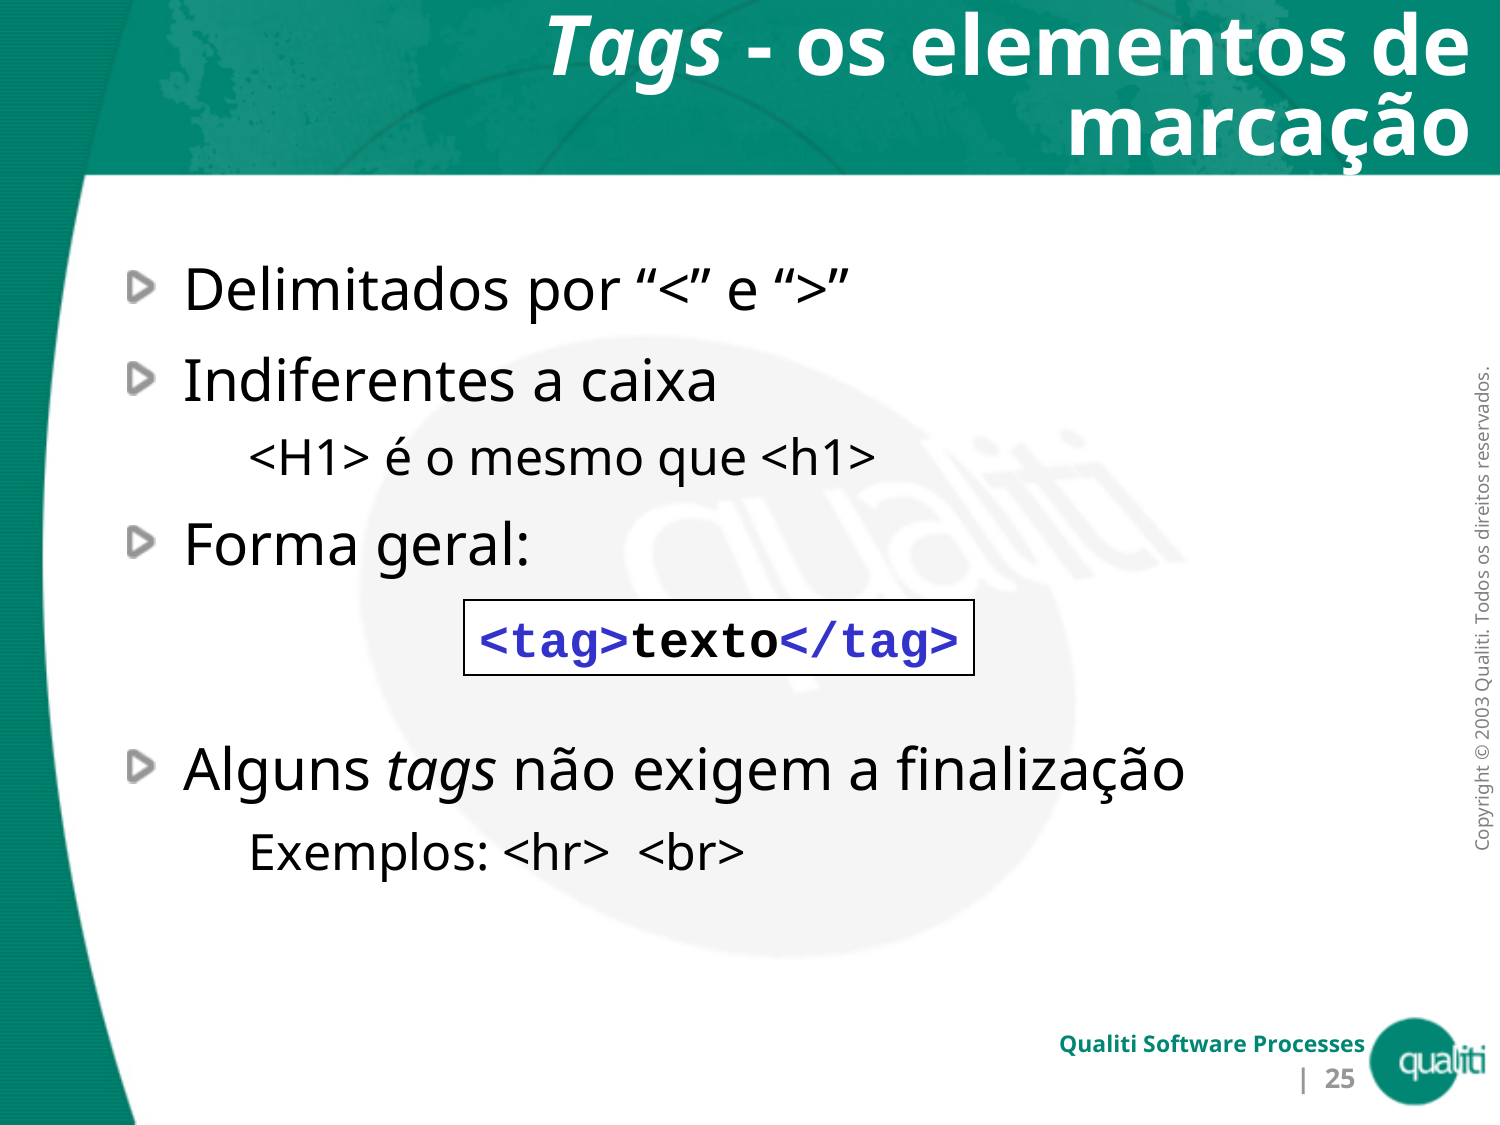

# Tags - os elementos de marcação
Delimitados por “<” e “>”
Indiferentes a caixa
<H1> é o mesmo que <h1>
Forma geral:
Alguns tags não exigem a finalização
Exemplos: <hr> <br>
<tag>texto</tag>